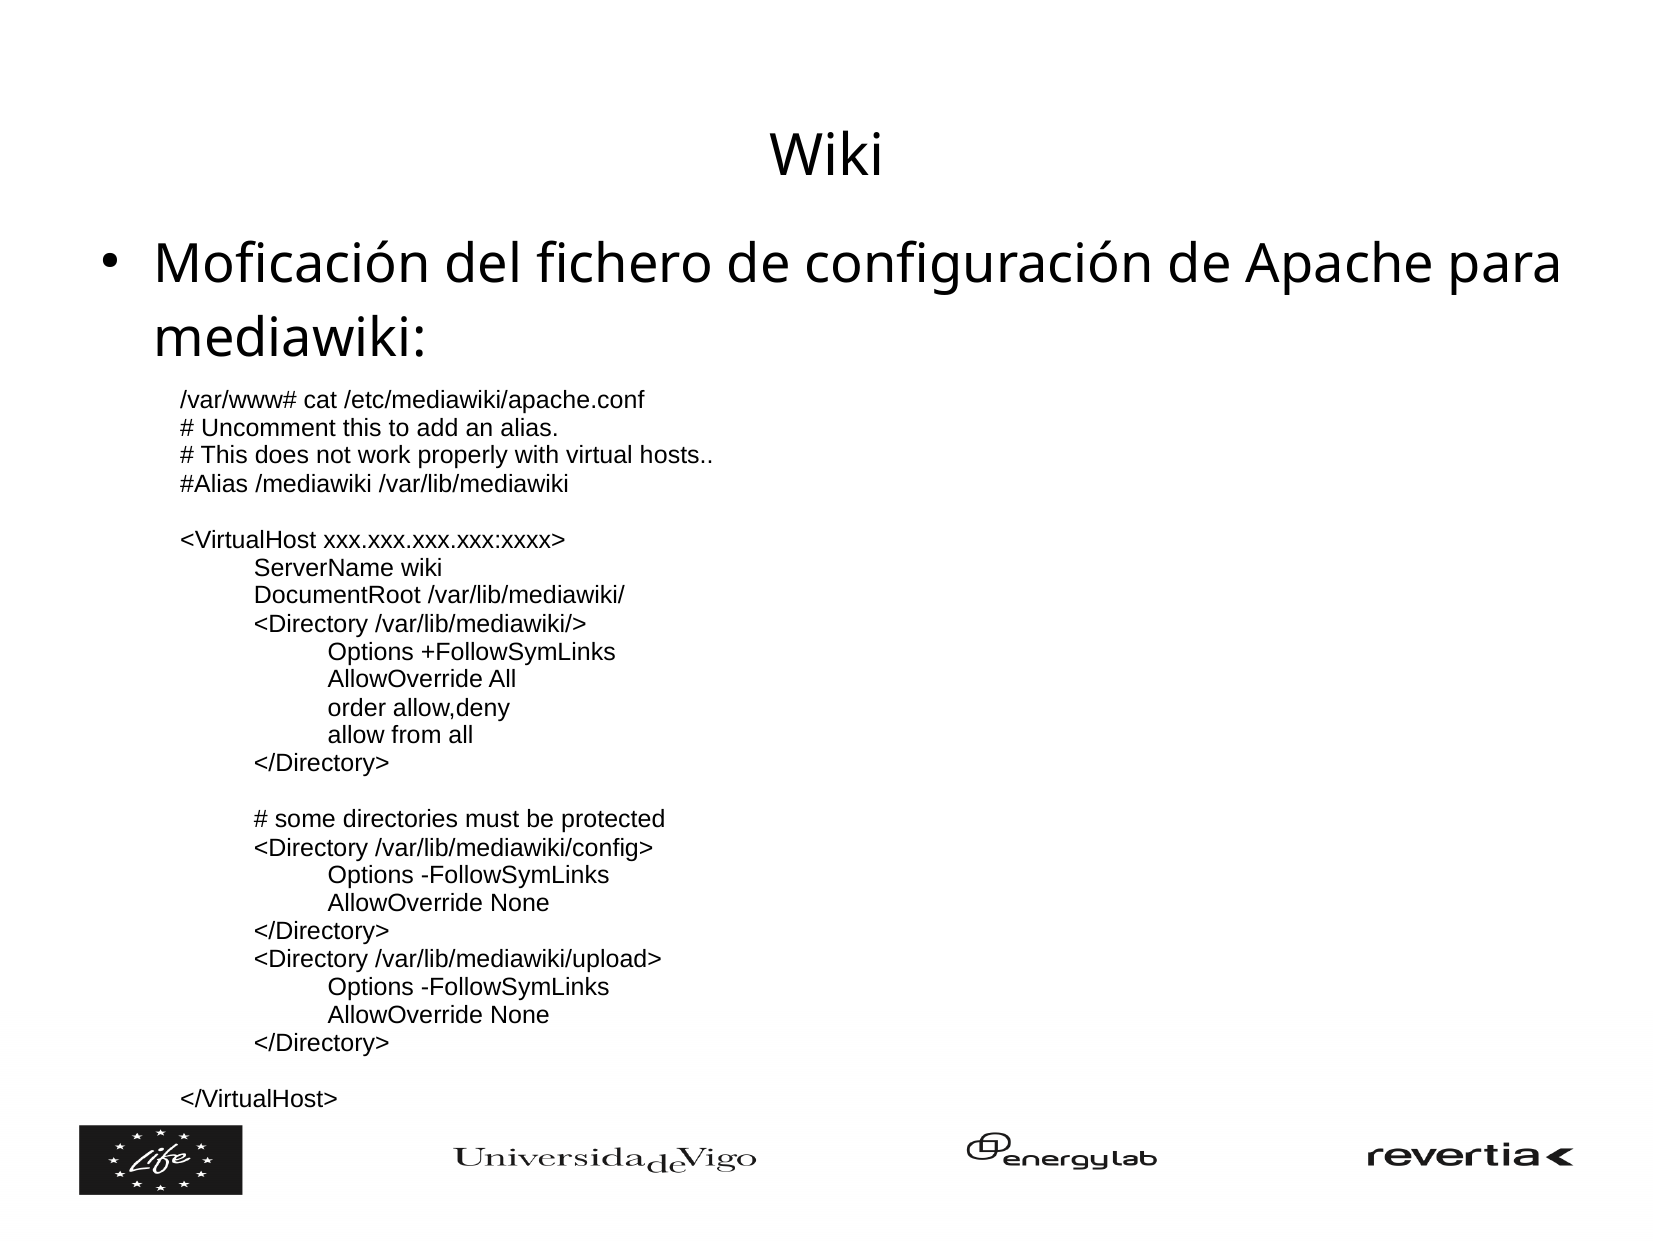

# Wiki
Moficación del fichero de configuración de Apache para mediawiki:
/var/www# cat /etc/mediawiki/apache.conf
# Uncomment this to add an alias.
# This does not work properly with virtual hosts..
#Alias /mediawiki /var/lib/mediawiki
<VirtualHost xxx.xxx.xxx.xxx:xxxx>
 	ServerName wiki
 	DocumentRoot /var/lib/mediawiki/
 	<Directory /var/lib/mediawiki/>
 	Options +FollowSymLinks
 	AllowOverride All
 	order allow,deny
 	allow from all
 	</Directory>
 	# some directories must be protected
 	<Directory /var/lib/mediawiki/config>
 	Options -FollowSymLinks
 	AllowOverride None
 	</Directory>
 	<Directory /var/lib/mediawiki/upload>
 	Options -FollowSymLinks
 	AllowOverride None
 	</Directory>
</VirtualHost>